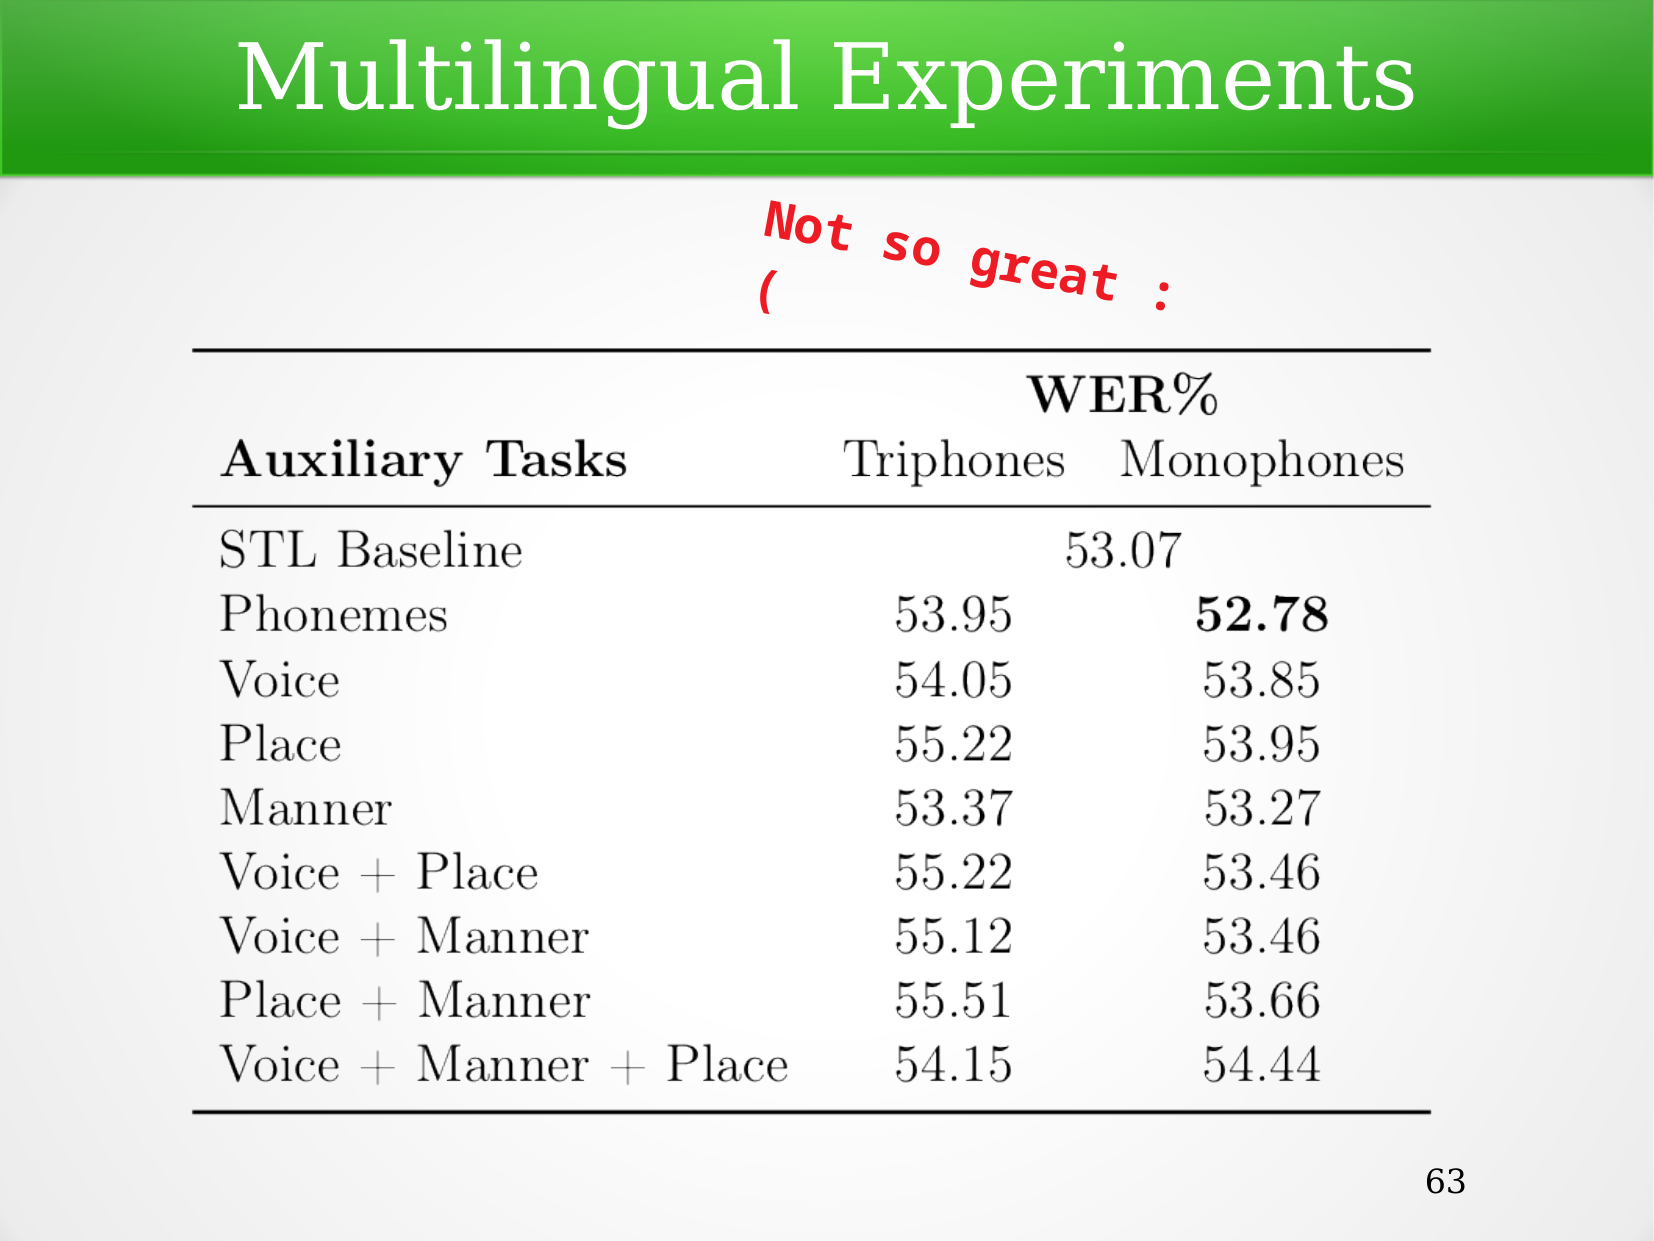

# Multilingual Experiments
Not so great :(